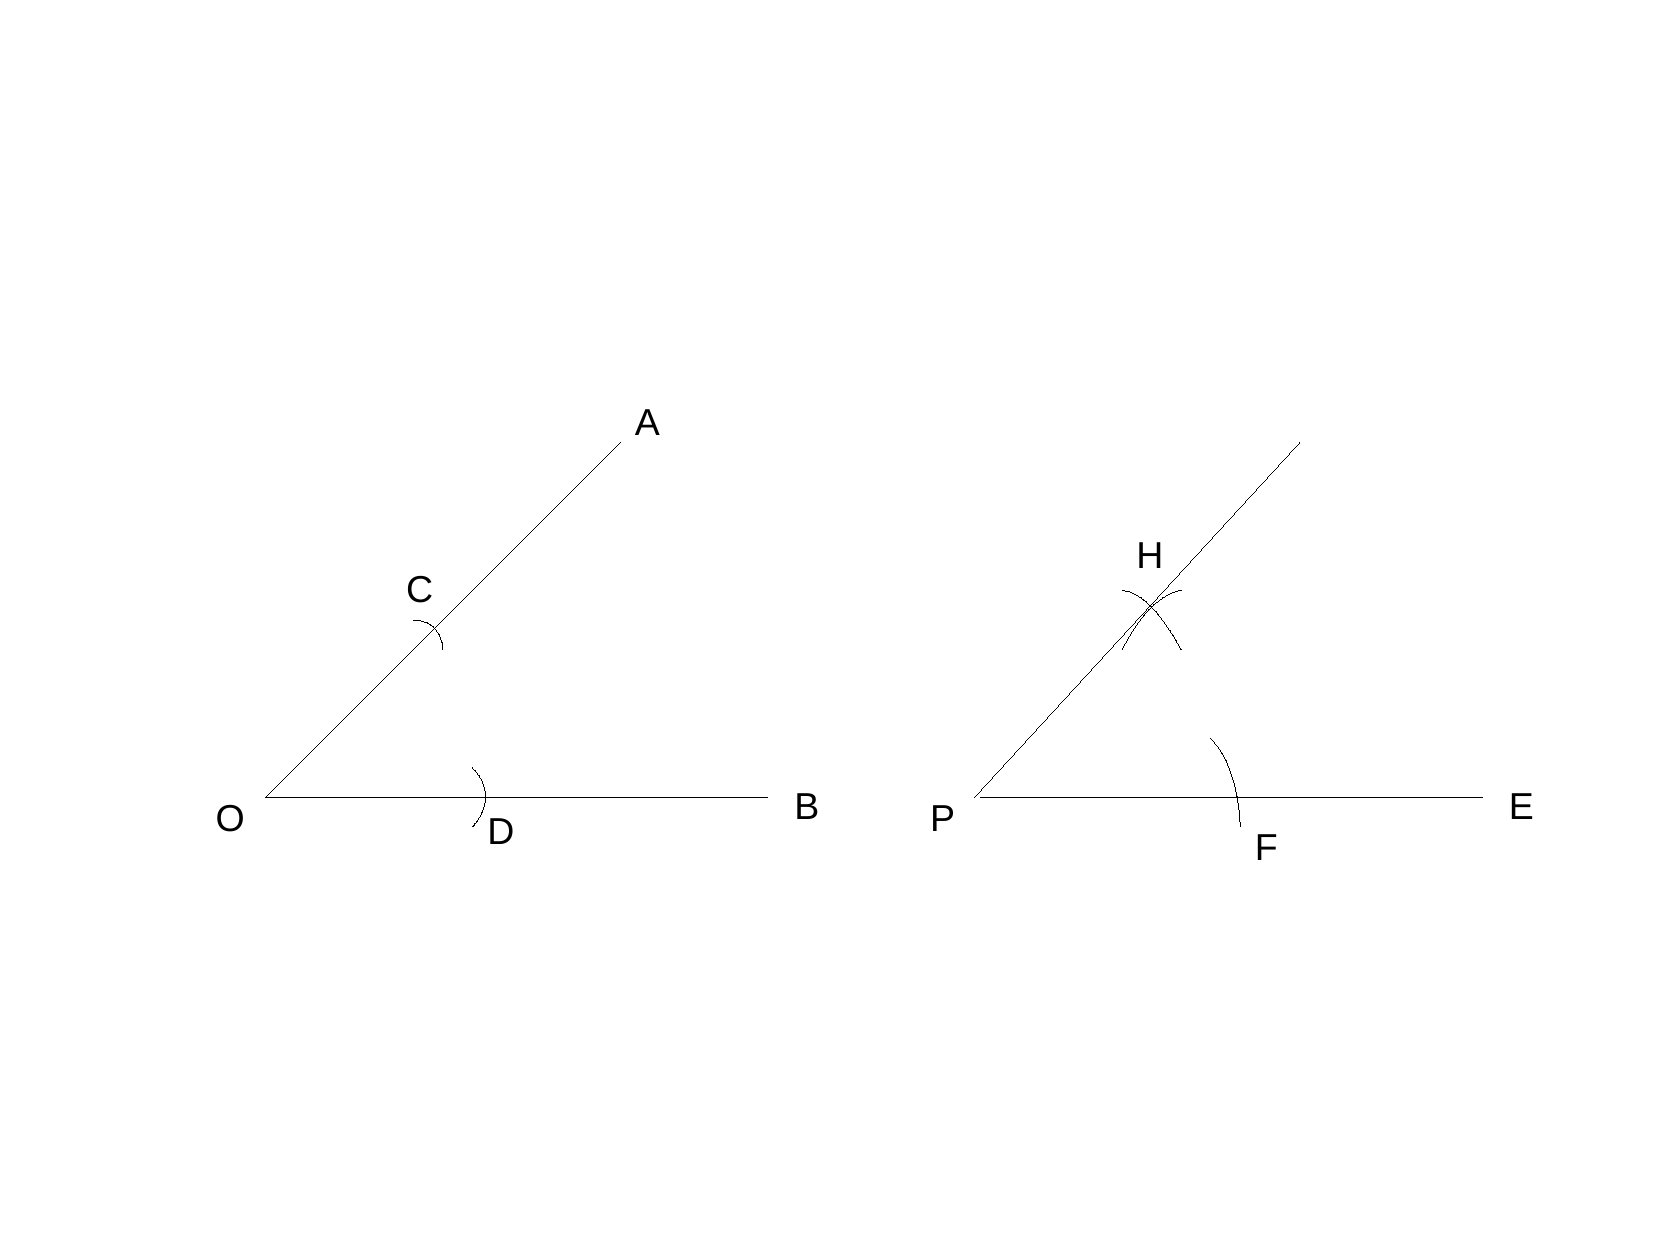

A
H
C
B
E
O
P
D
F